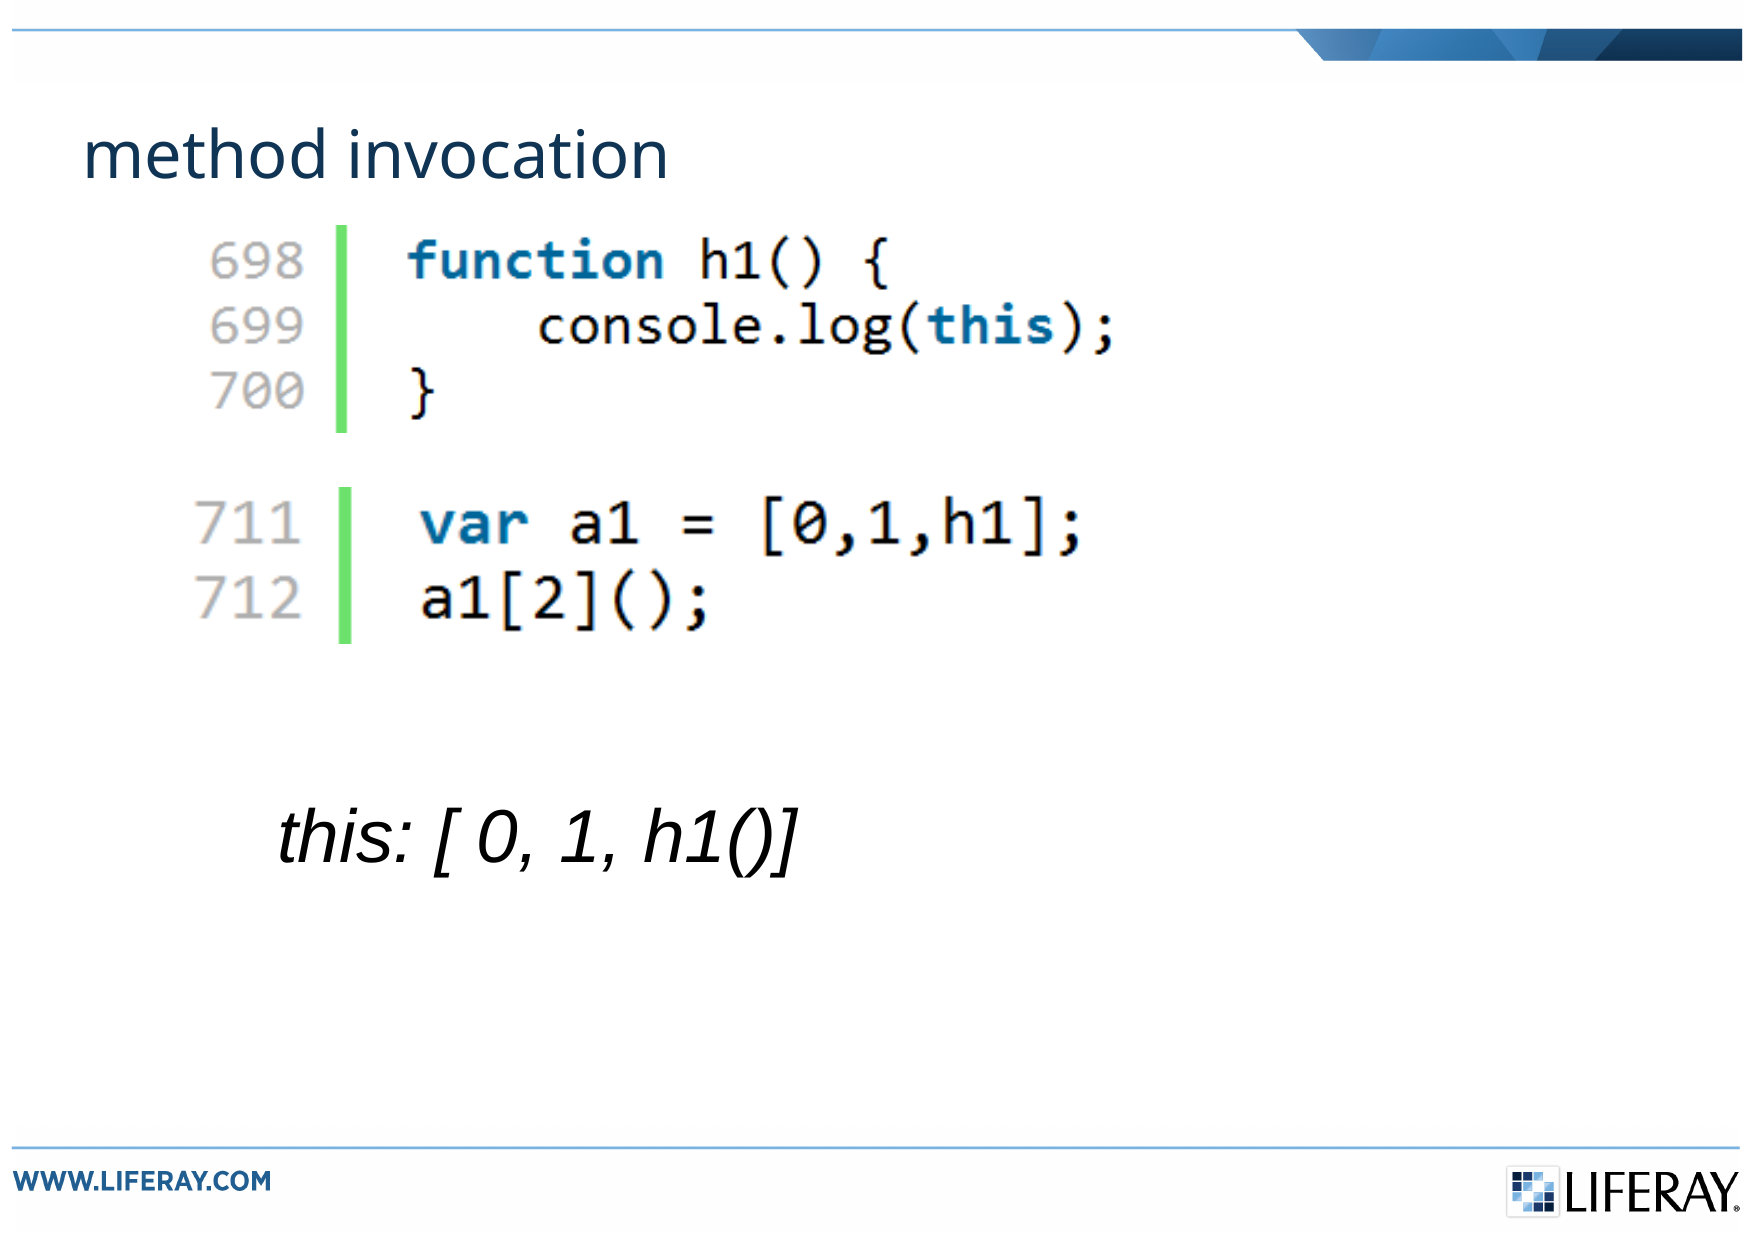

# method invocation
this: [ 0, 1, h1()]